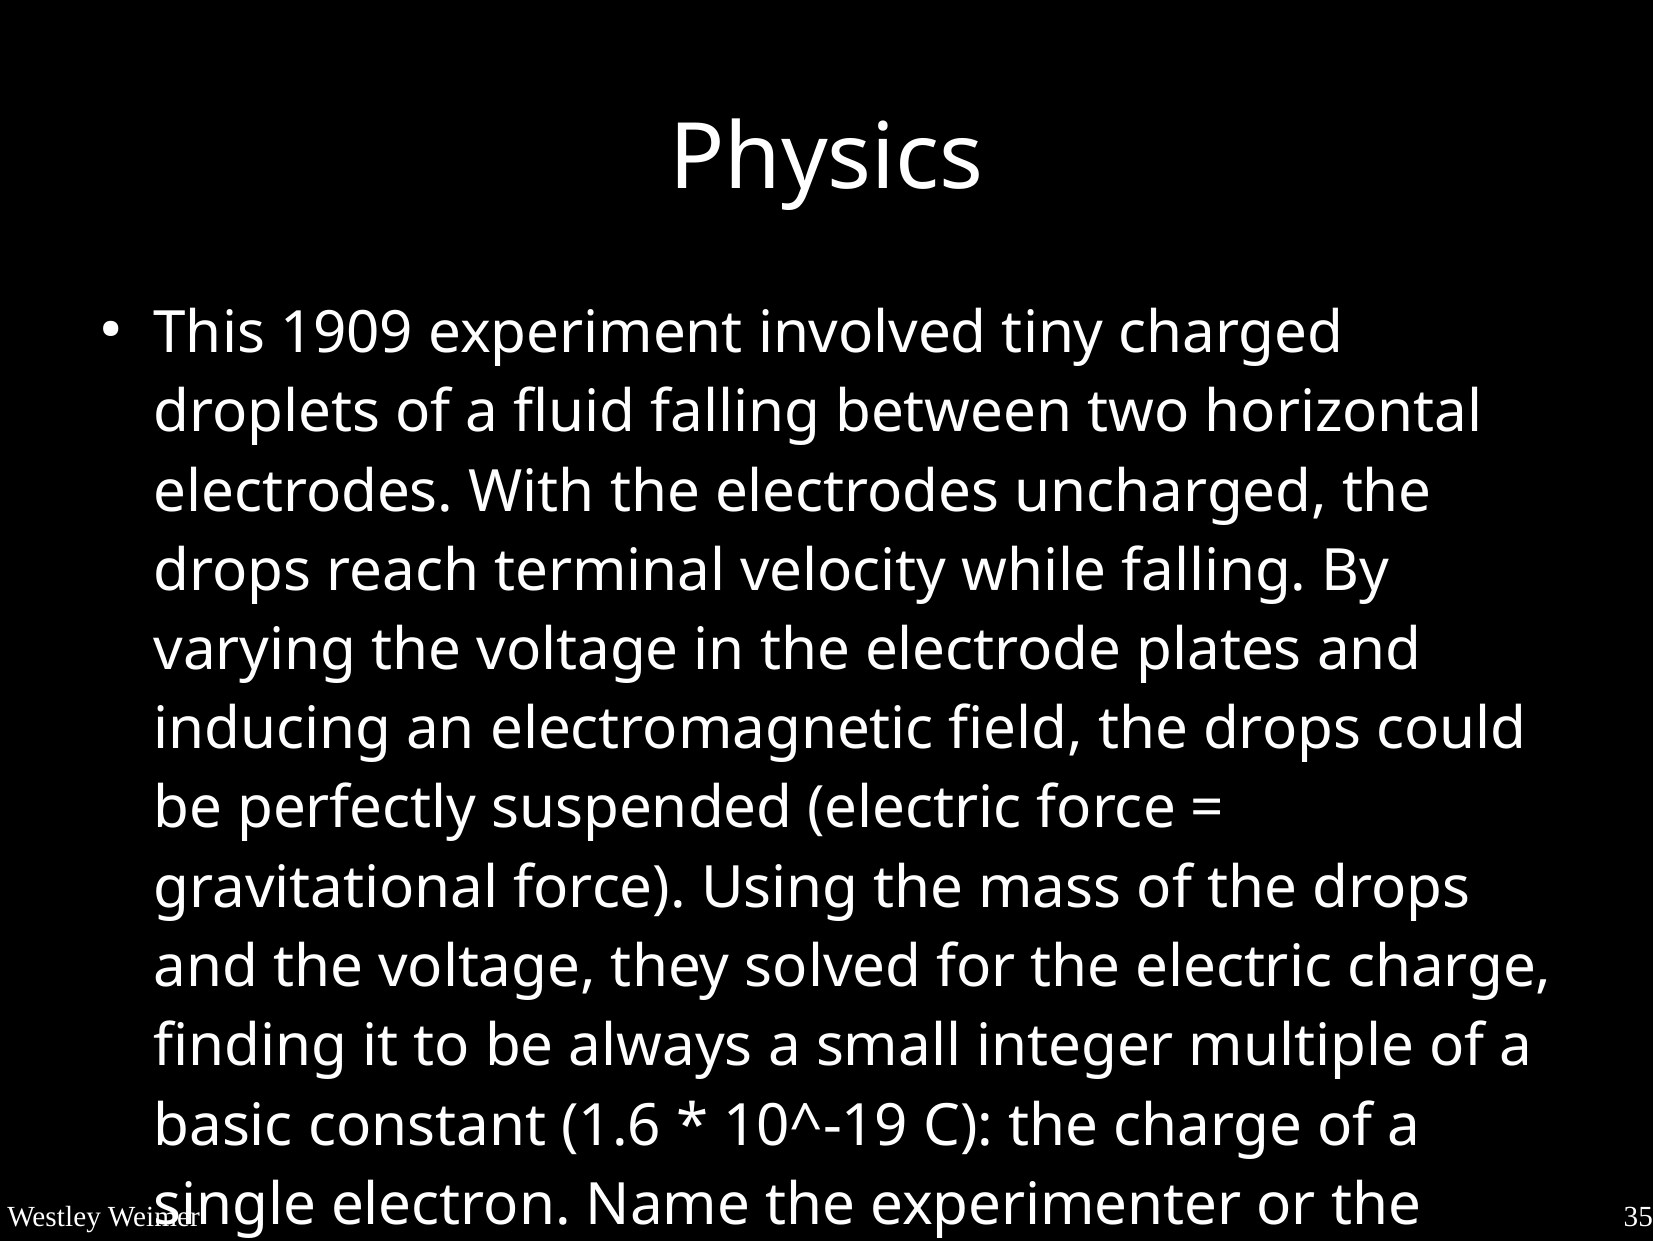

# Physics
This 1909 experiment involved tiny charged droplets of a fluid falling between two horizontal electrodes. With the electrodes uncharged, the drops reach terminal velocity while falling. By varying the voltage in the electrode plates and inducing an electromagnetic field, the drops could be perfectly suspended (electric force = gravitational force). Using the mass of the drops and the voltage, they solved for the electric charge, finding it to be always a small integer multiple of a basic constant (1.6 * 10^-19 C): the charge of a single electron. Name the experimenter or the fluid.
35